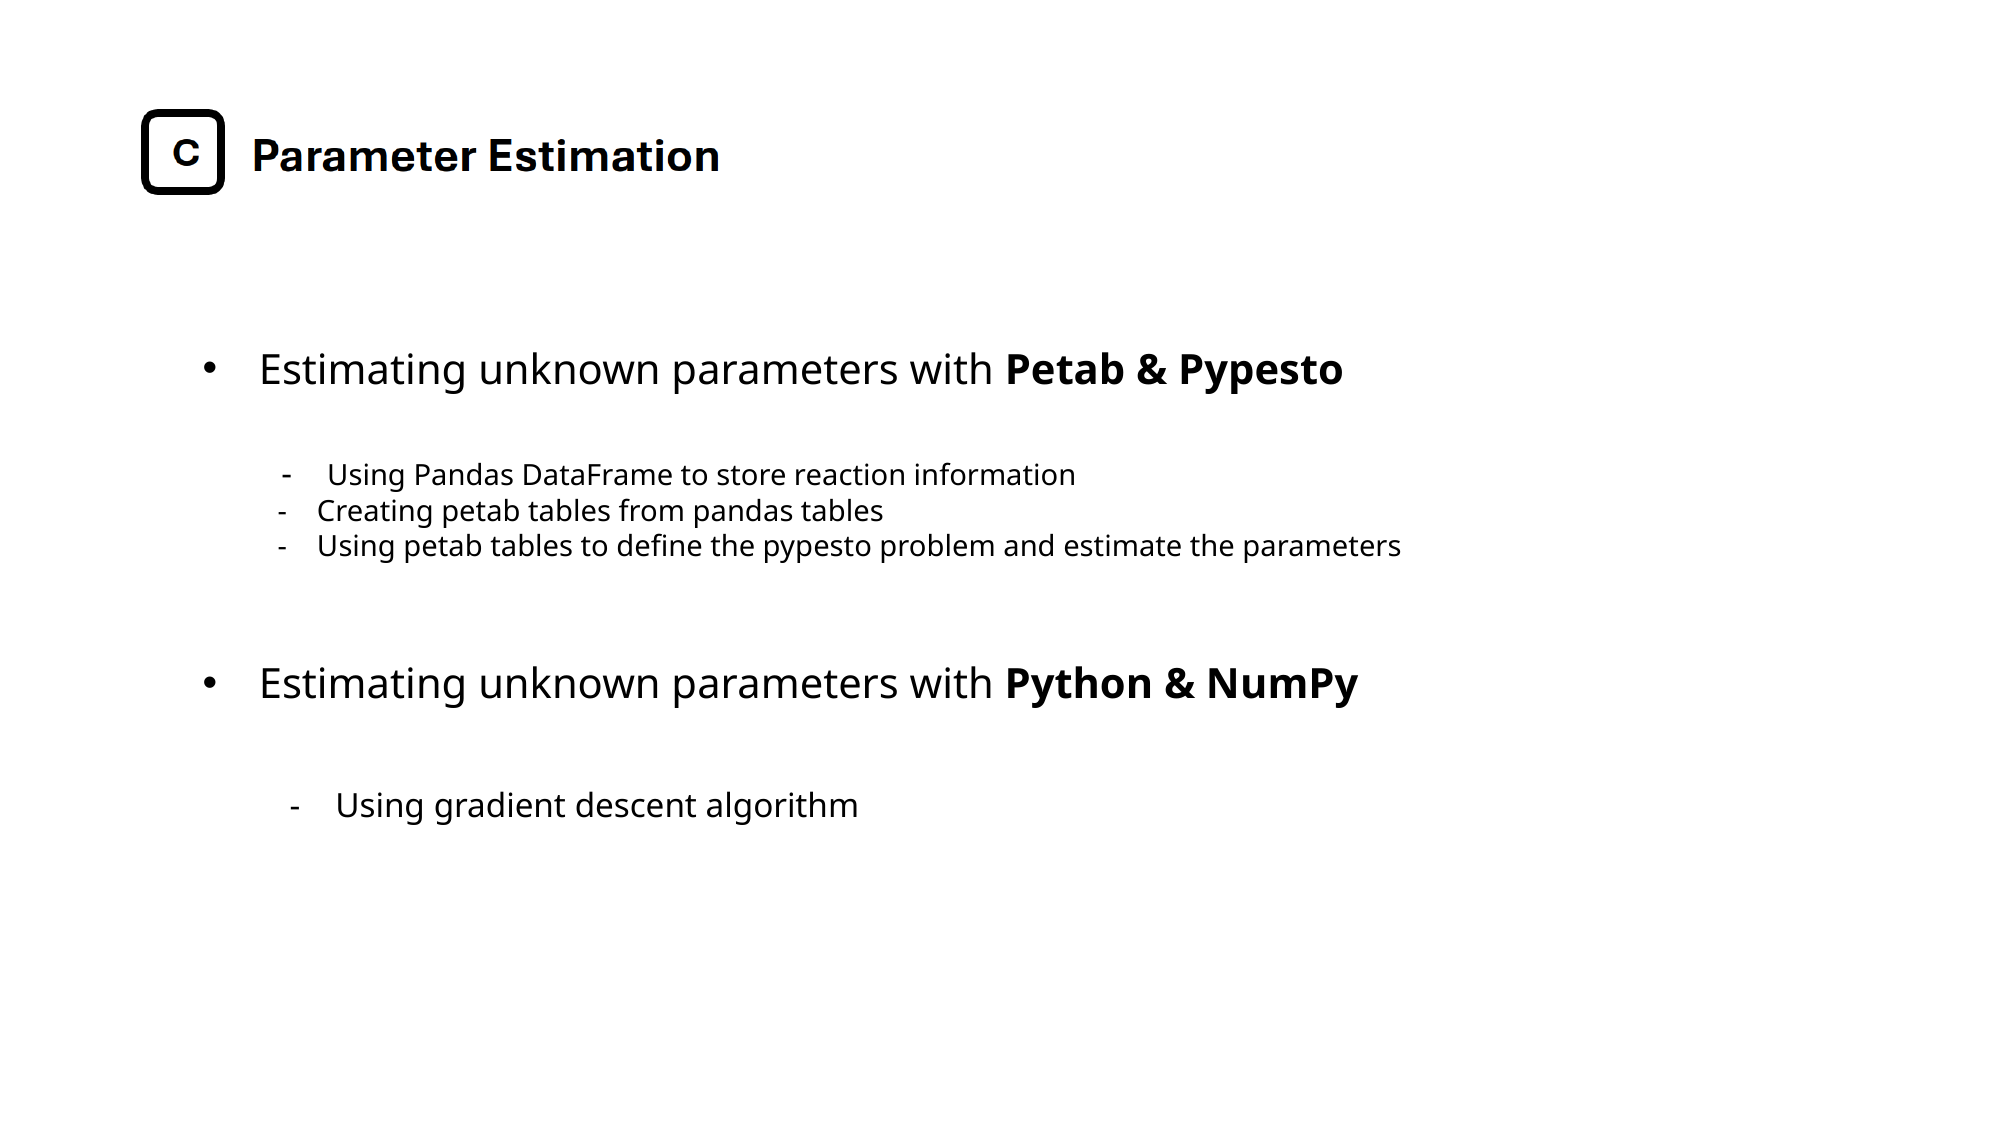

Estimating unknown parameters with Petab & Pypesto
         -    Using Pandas DataFrame to store reaction information
          -    Creating petab tables from pandas tables
          -    Using petab tables to define the pypesto problem and estimate the parameters
Estimating unknown parameters with Python & NumPy
        -    Using gradient descent algorithm